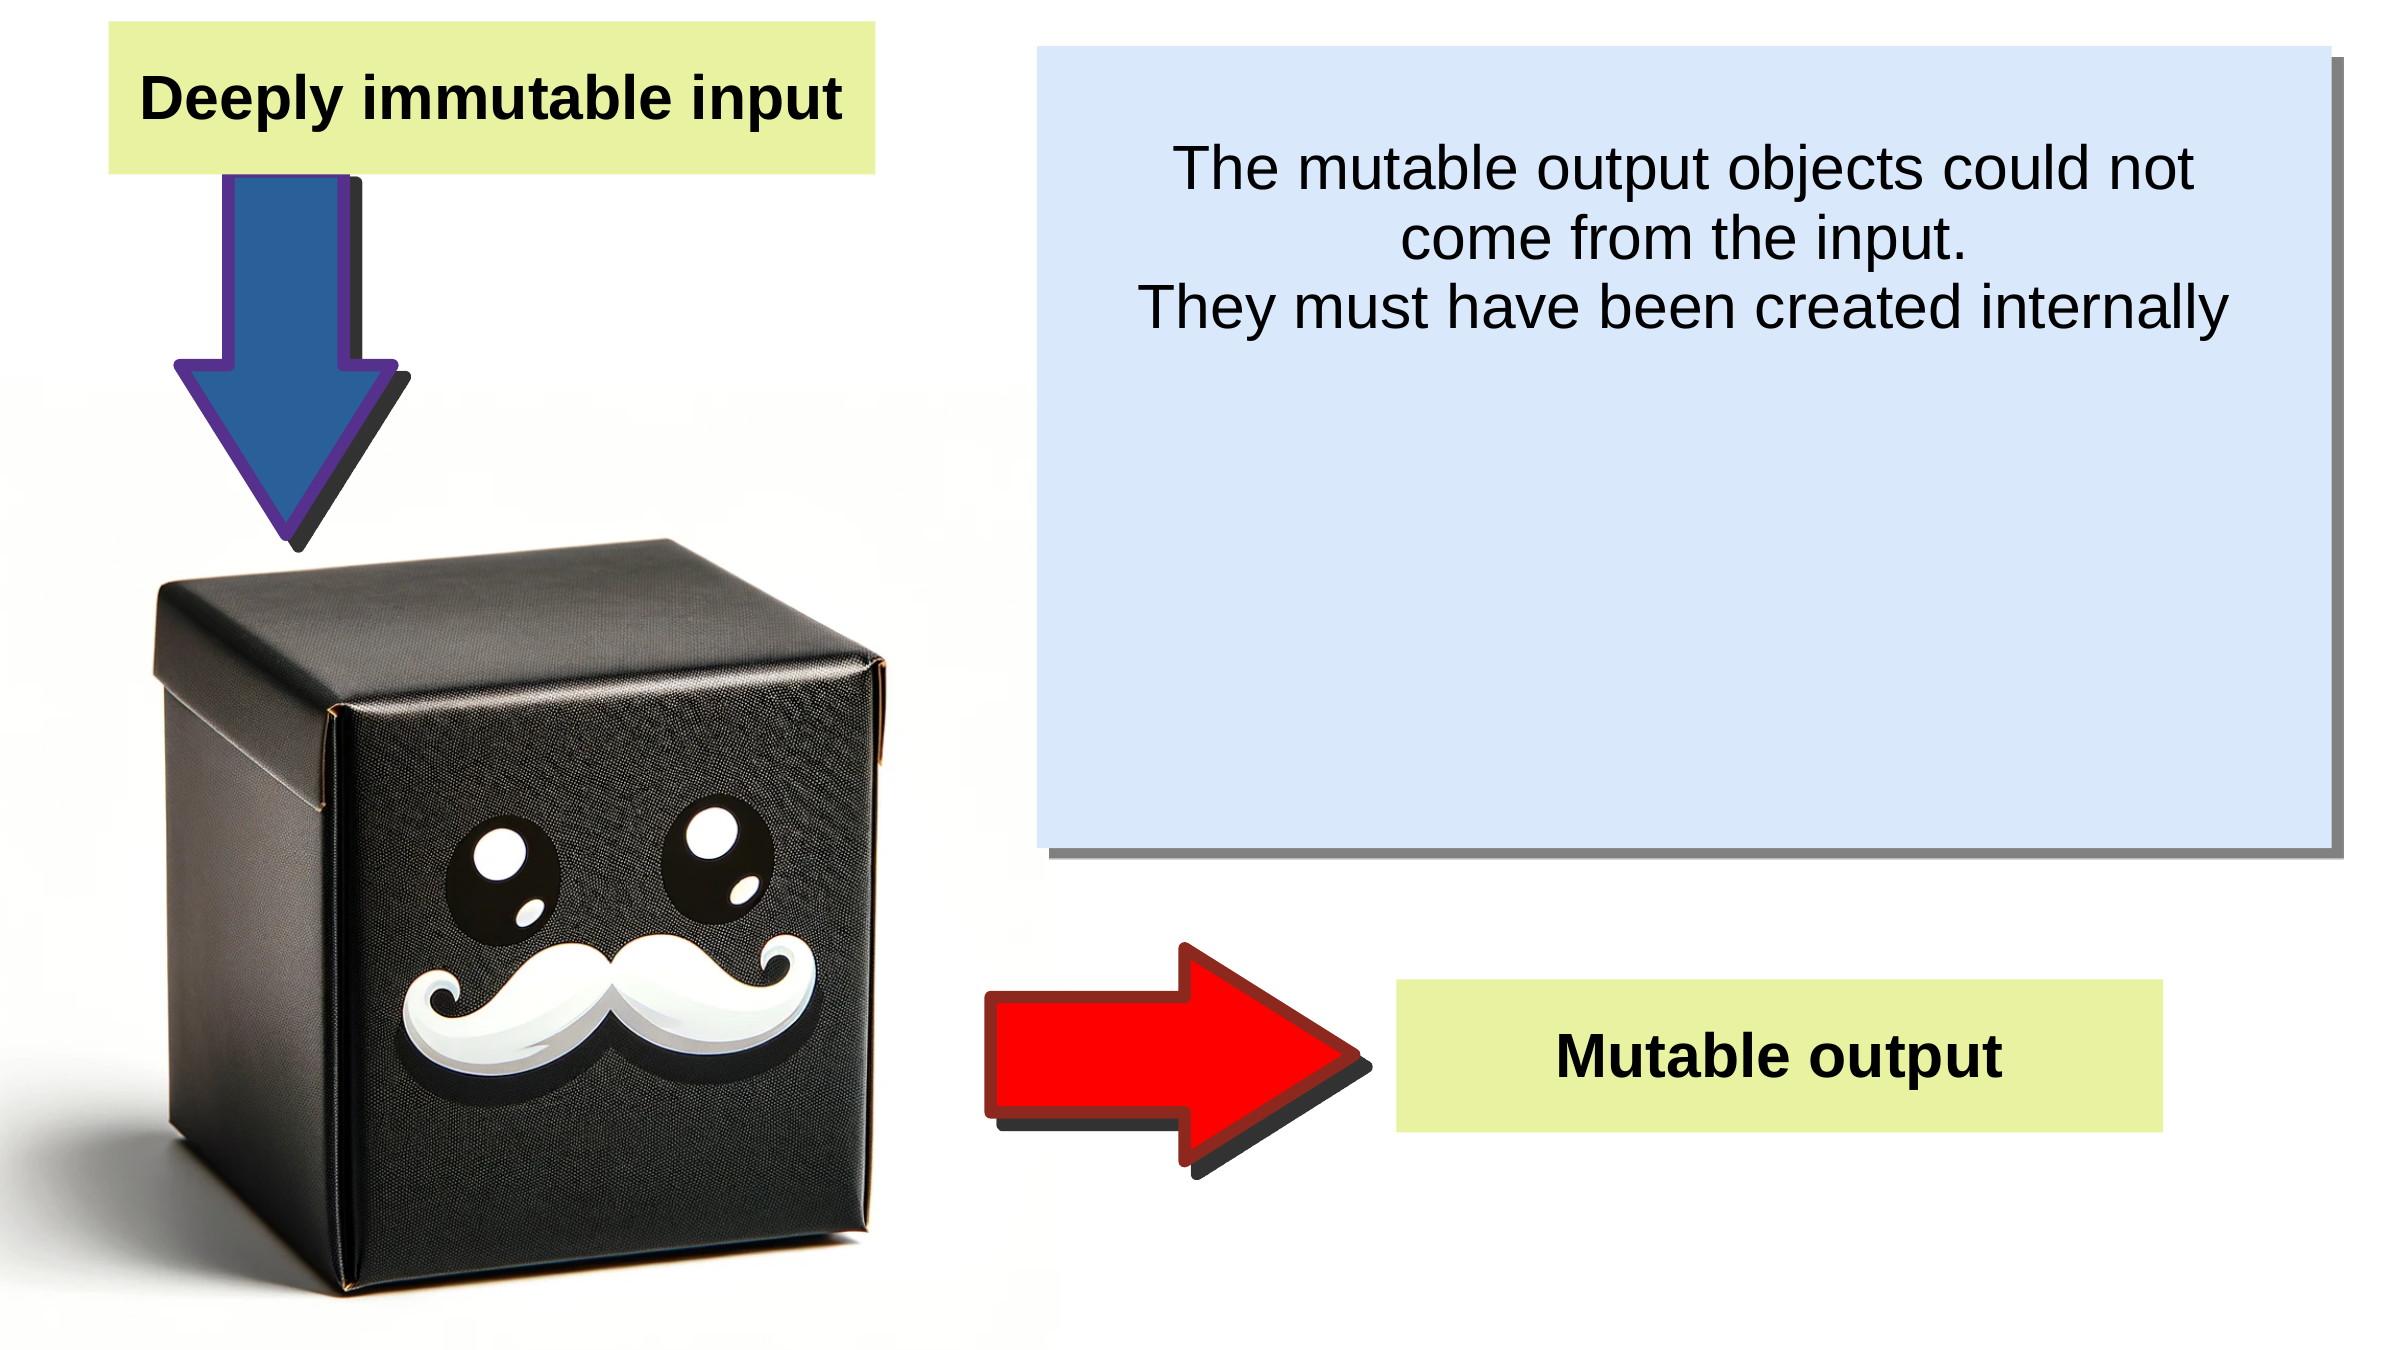

Deeply immutable input
The mutable output objects could not
 come from the input.
They must have been created internally
Mutable output